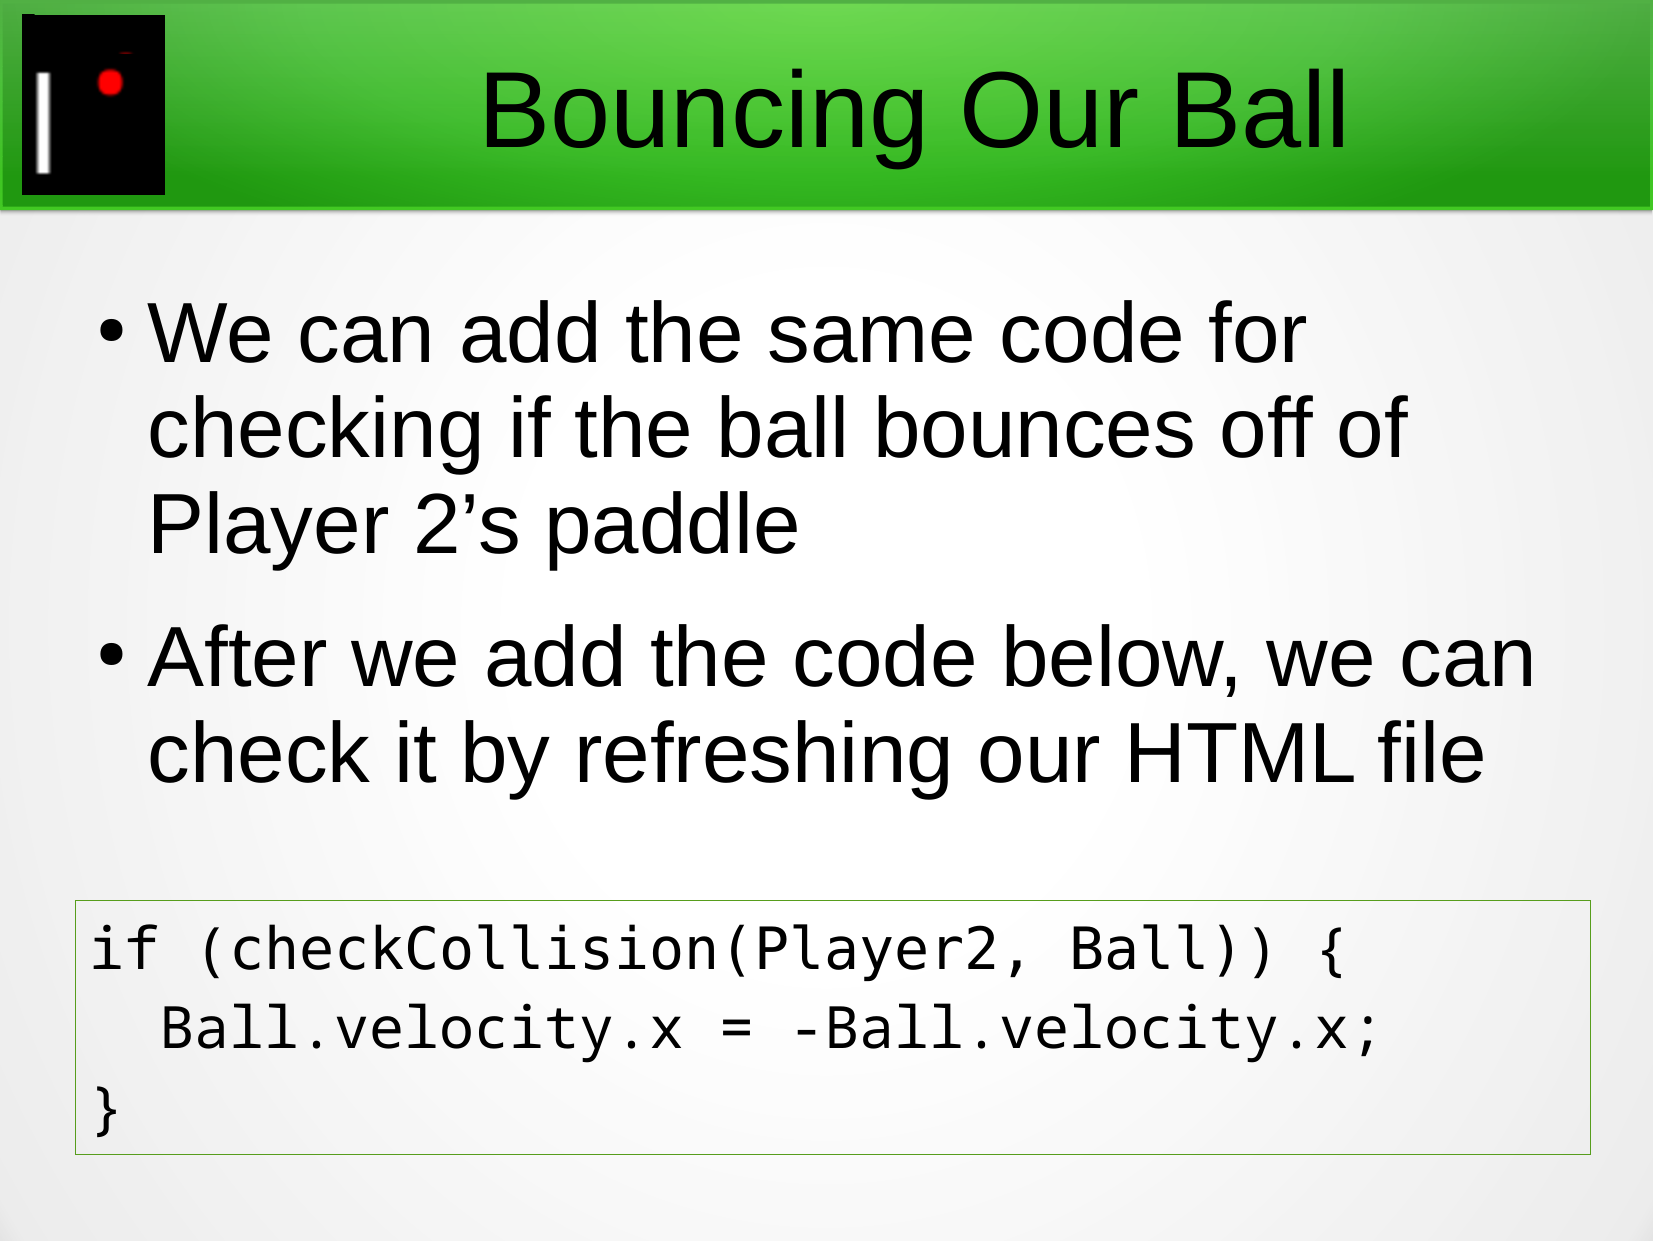

# Bouncing Our Ball
We can add the same code for checking if the ball bounces off of Player 2’s paddle
After we add the code below, we can check it by refreshing our HTML file
if (checkCollision(Player2, Ball)) {
 Ball.velocity.x = -Ball.velocity.x;
}